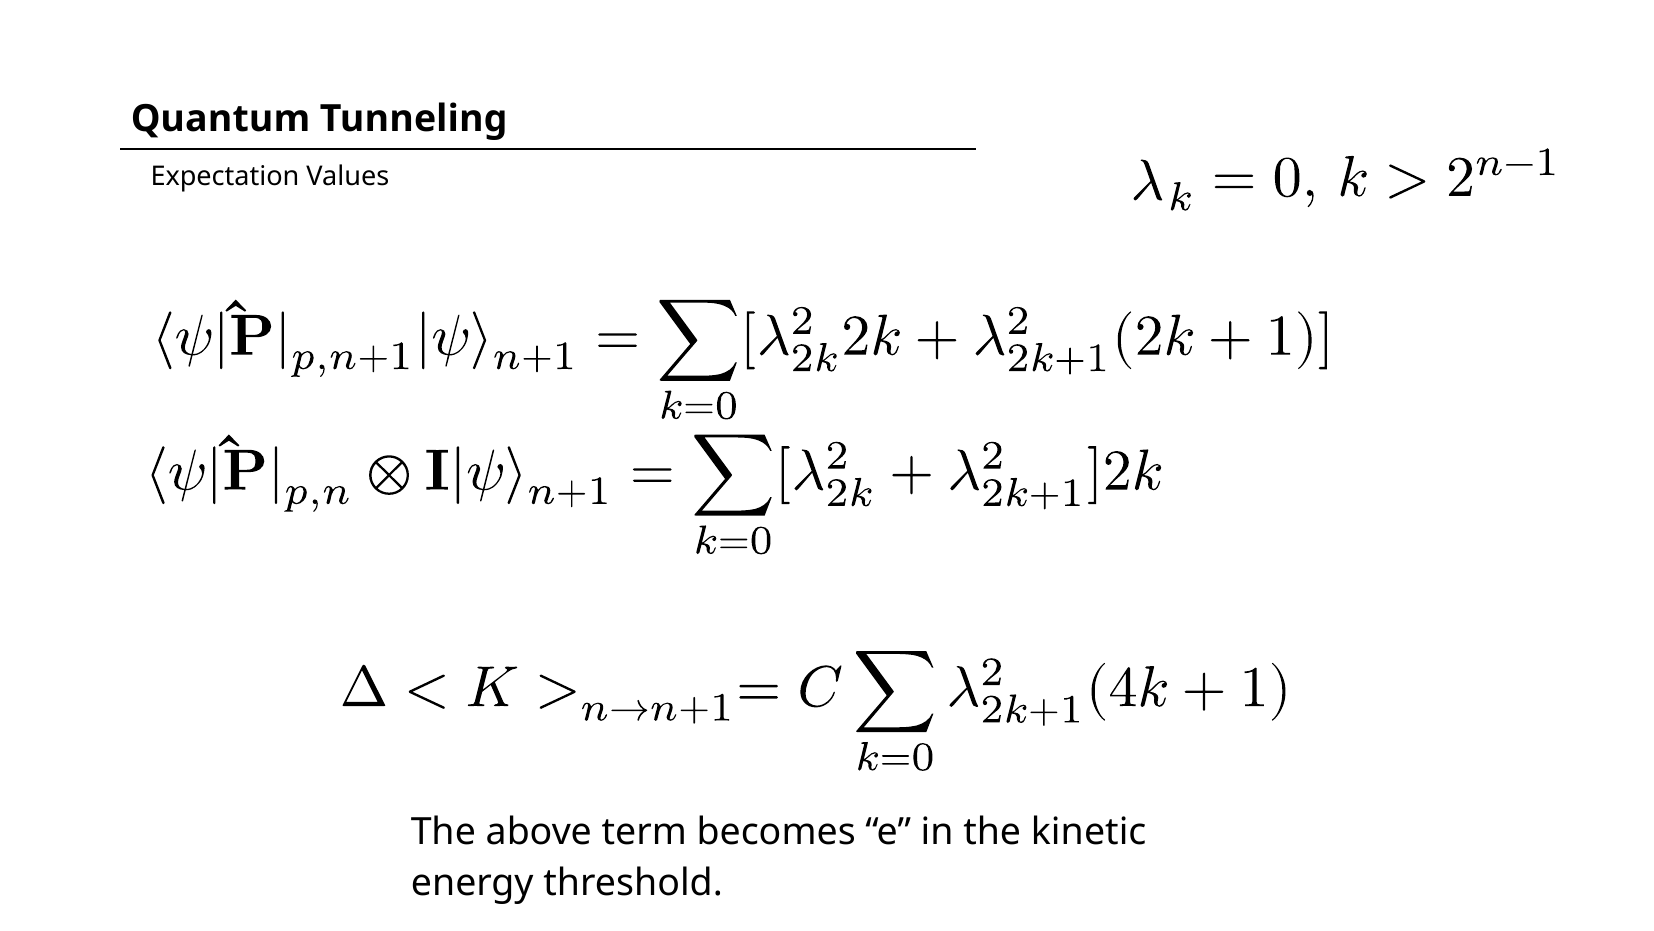

Quantum Tunneling
Expectation Values
The above term becomes “e” in the kinetic energy threshold.